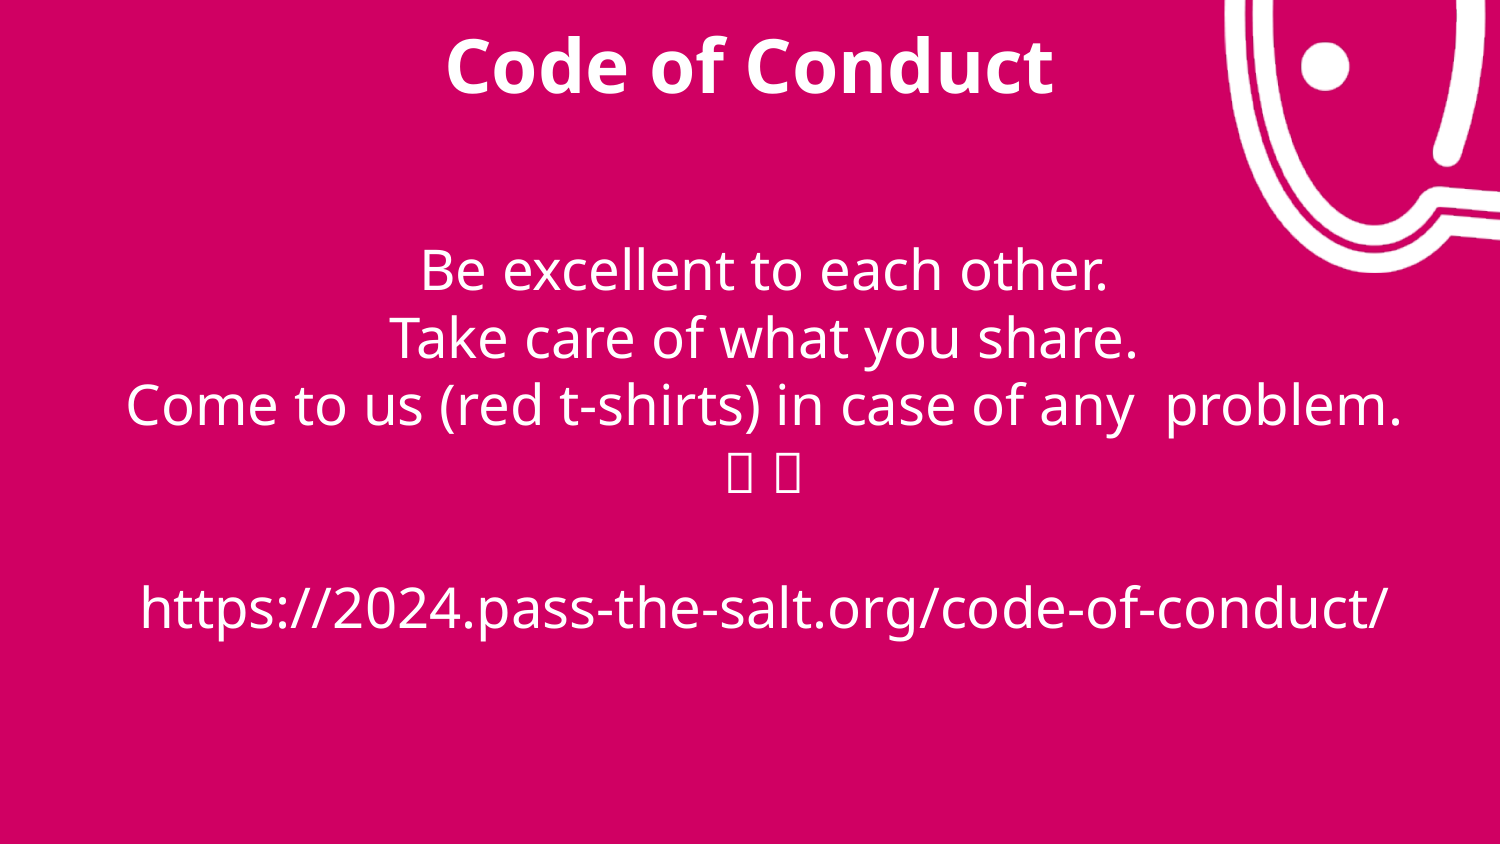

Code of Conduct
Be excellent to each other.
Take care of what you share.
Come to us (red t-shirts) in case of any problem.
🫶 ✊
https://2024.pass-the-salt.org/code-of-conduct/